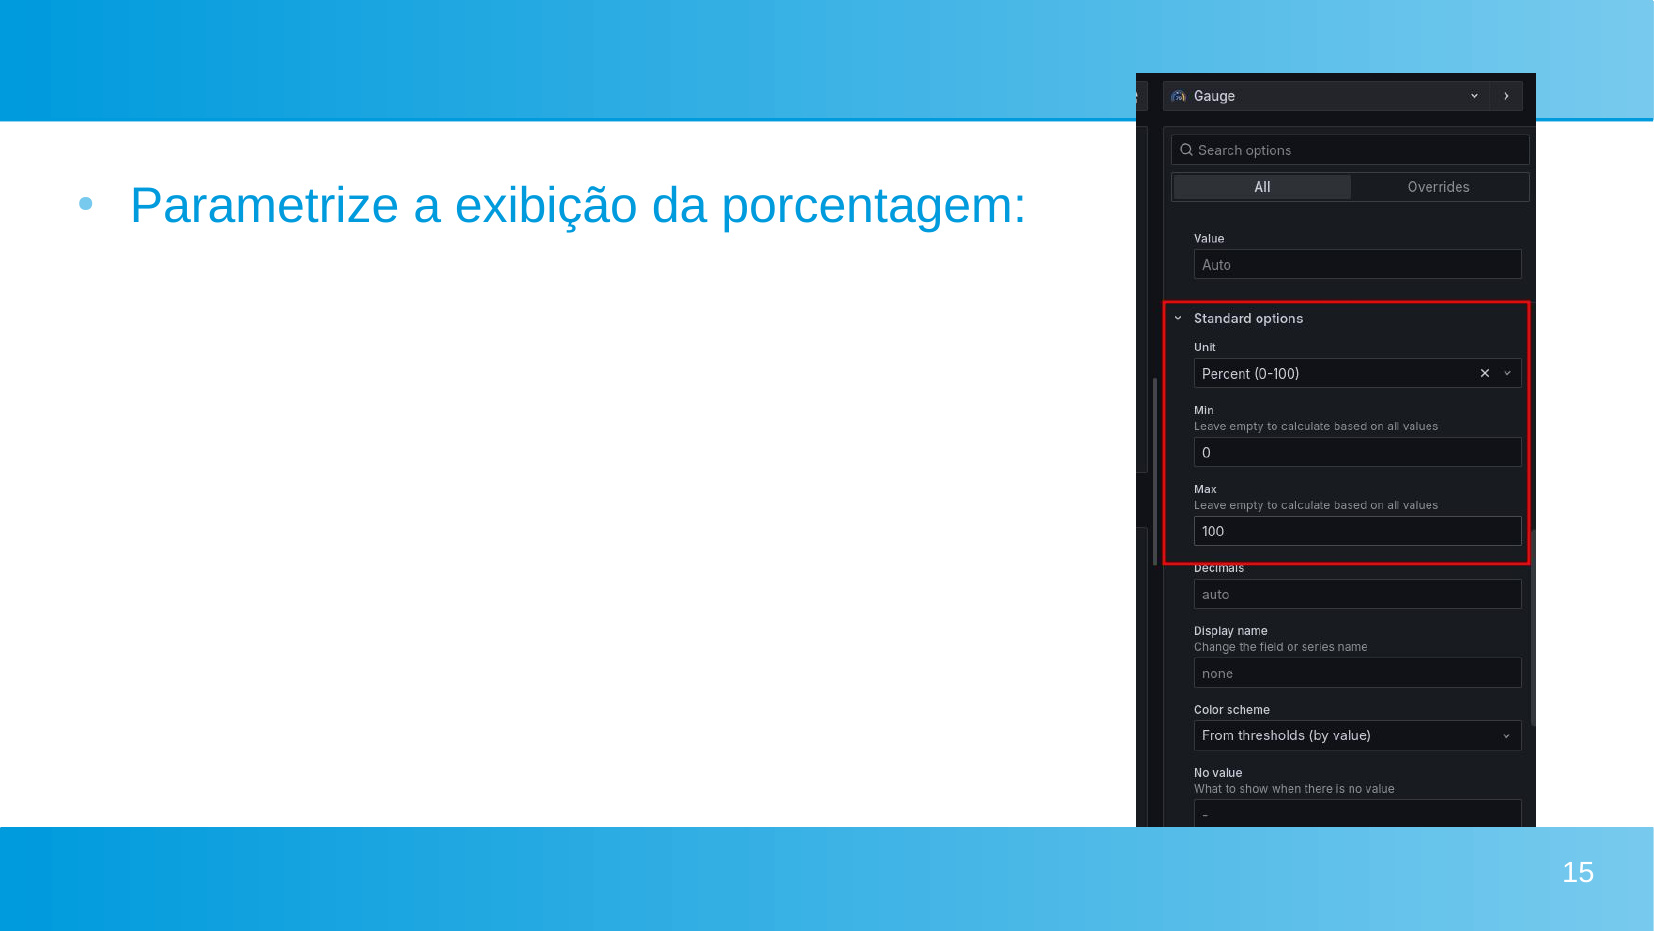

#
Parametrize a exibição da porcentagem:
15